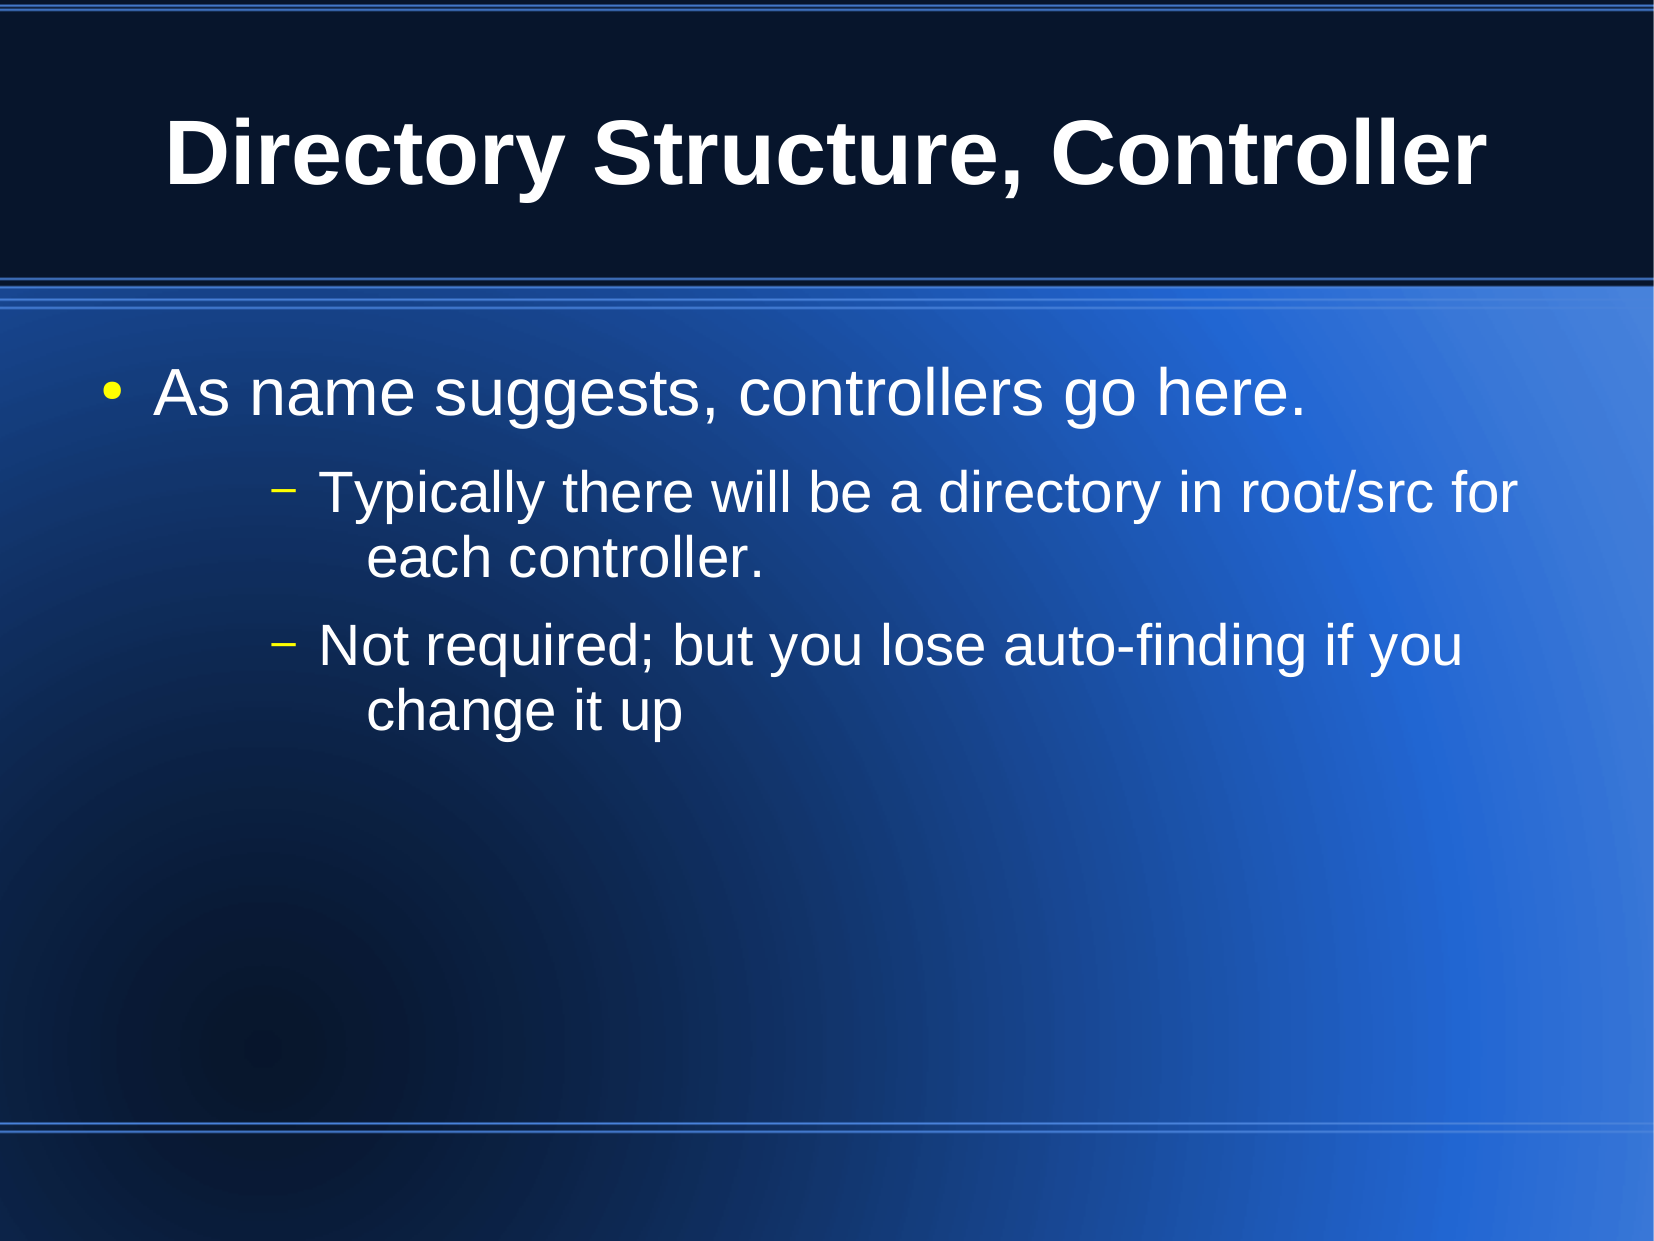

# Directory Structure, Controller
As name suggests, controllers go here.
Typically there will be a directory in root/src for each controller.
Not required; but you lose auto-finding if you change it up